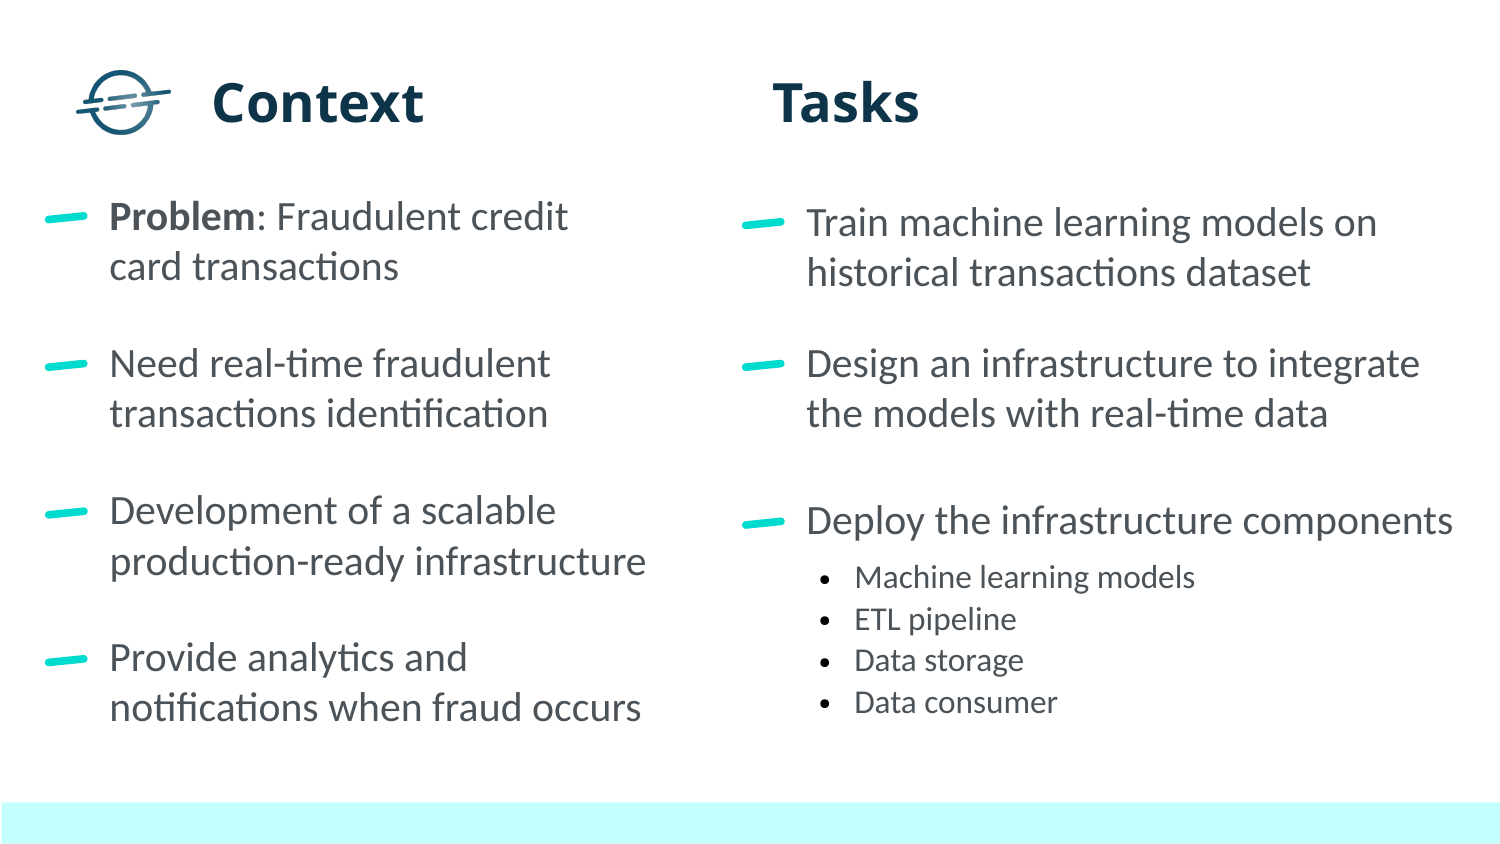

# Context
Tasks
Problem: Fraudulent credit card transactions
Train machine learning models on historical transactions dataset
Need real-time fraudulent transactions identification
Design an infrastructure to integrate the models with real-time data
Development of a scalable production-ready infrastructure
Deploy the infrastructure components
Machine learning models
ETL pipeline
Data storage
Data consumer
Provide analytics and notifications when fraud occurs